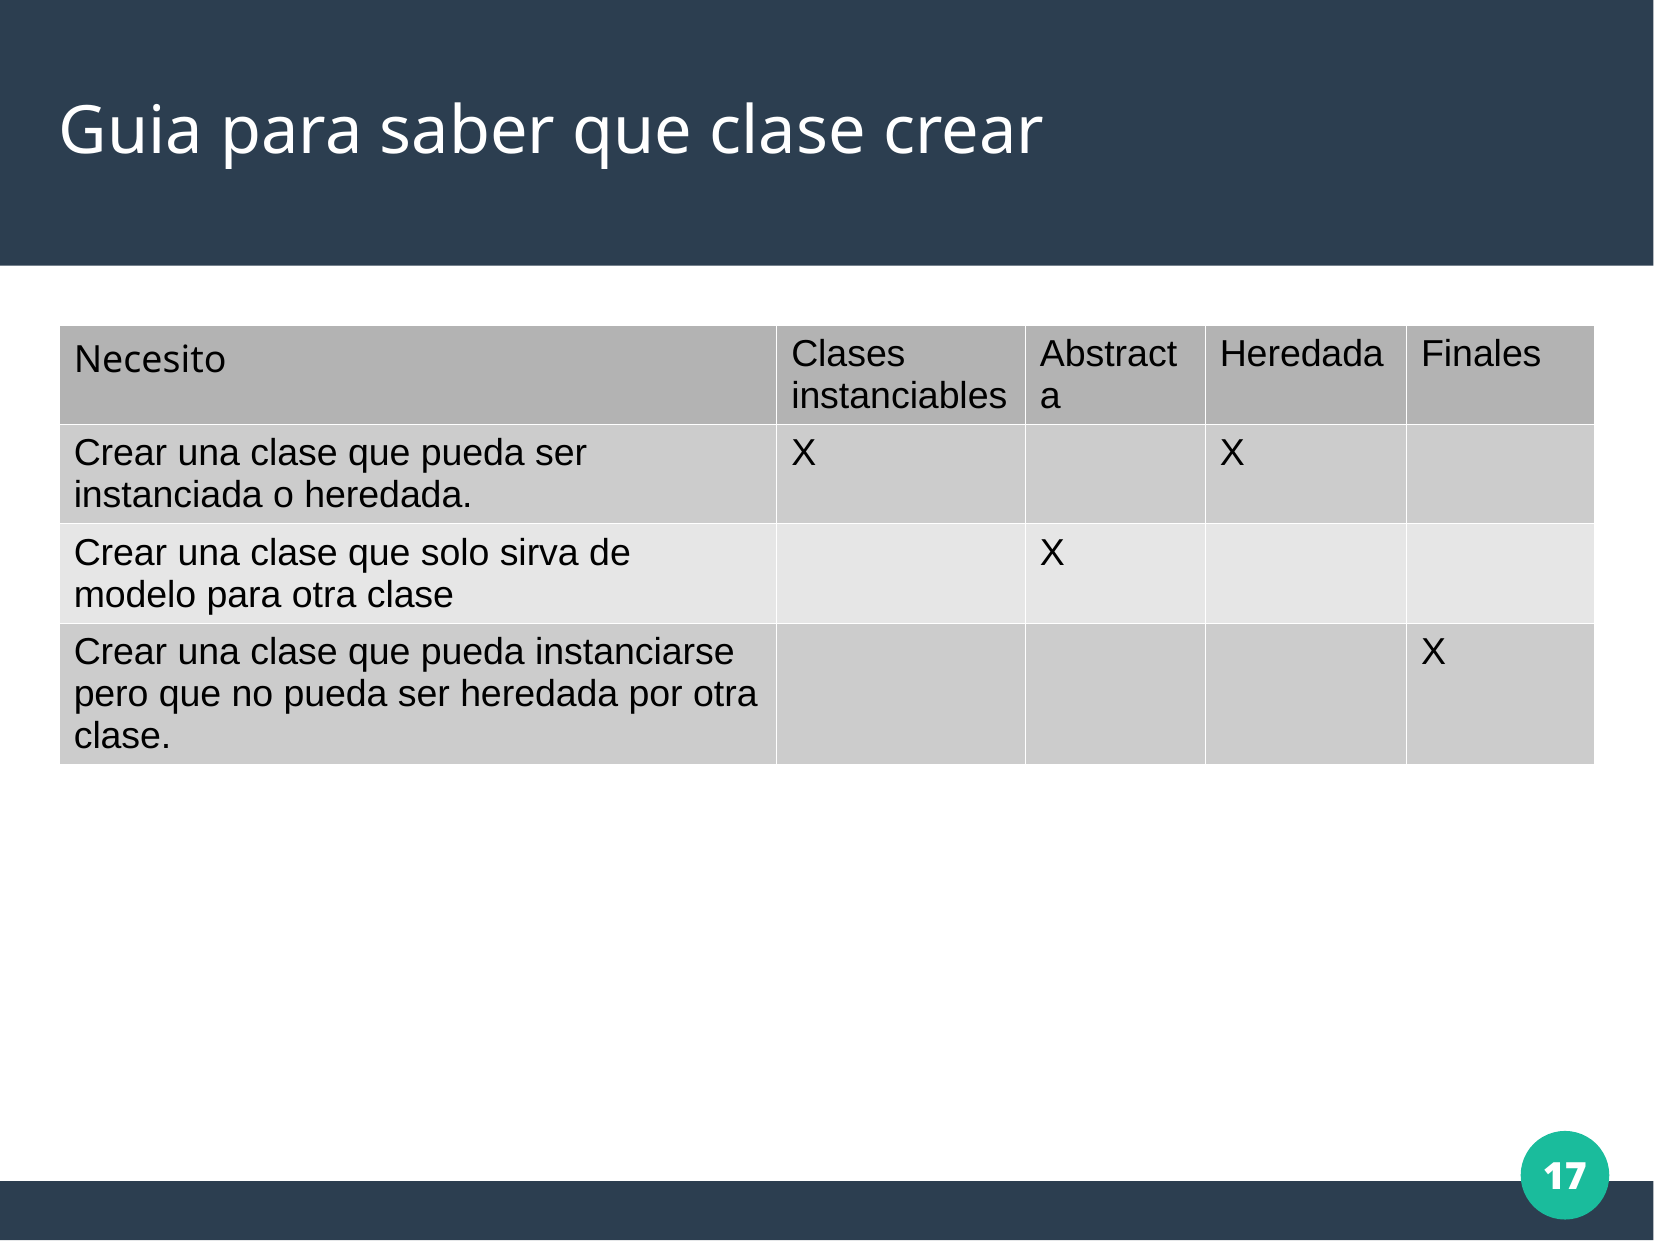

# Guia para saber que clase crear
| Necesito | Clases instanciables | Abstracta | Heredada | Finales |
| --- | --- | --- | --- | --- |
| Crear una clase que pueda ser instanciada o heredada. | X | | X | |
| Crear una clase que solo sirva de modelo para otra clase | | X | | |
| Crear una clase que pueda instanciarse pero que no pueda ser heredada por otra clase. | | | | X |
17